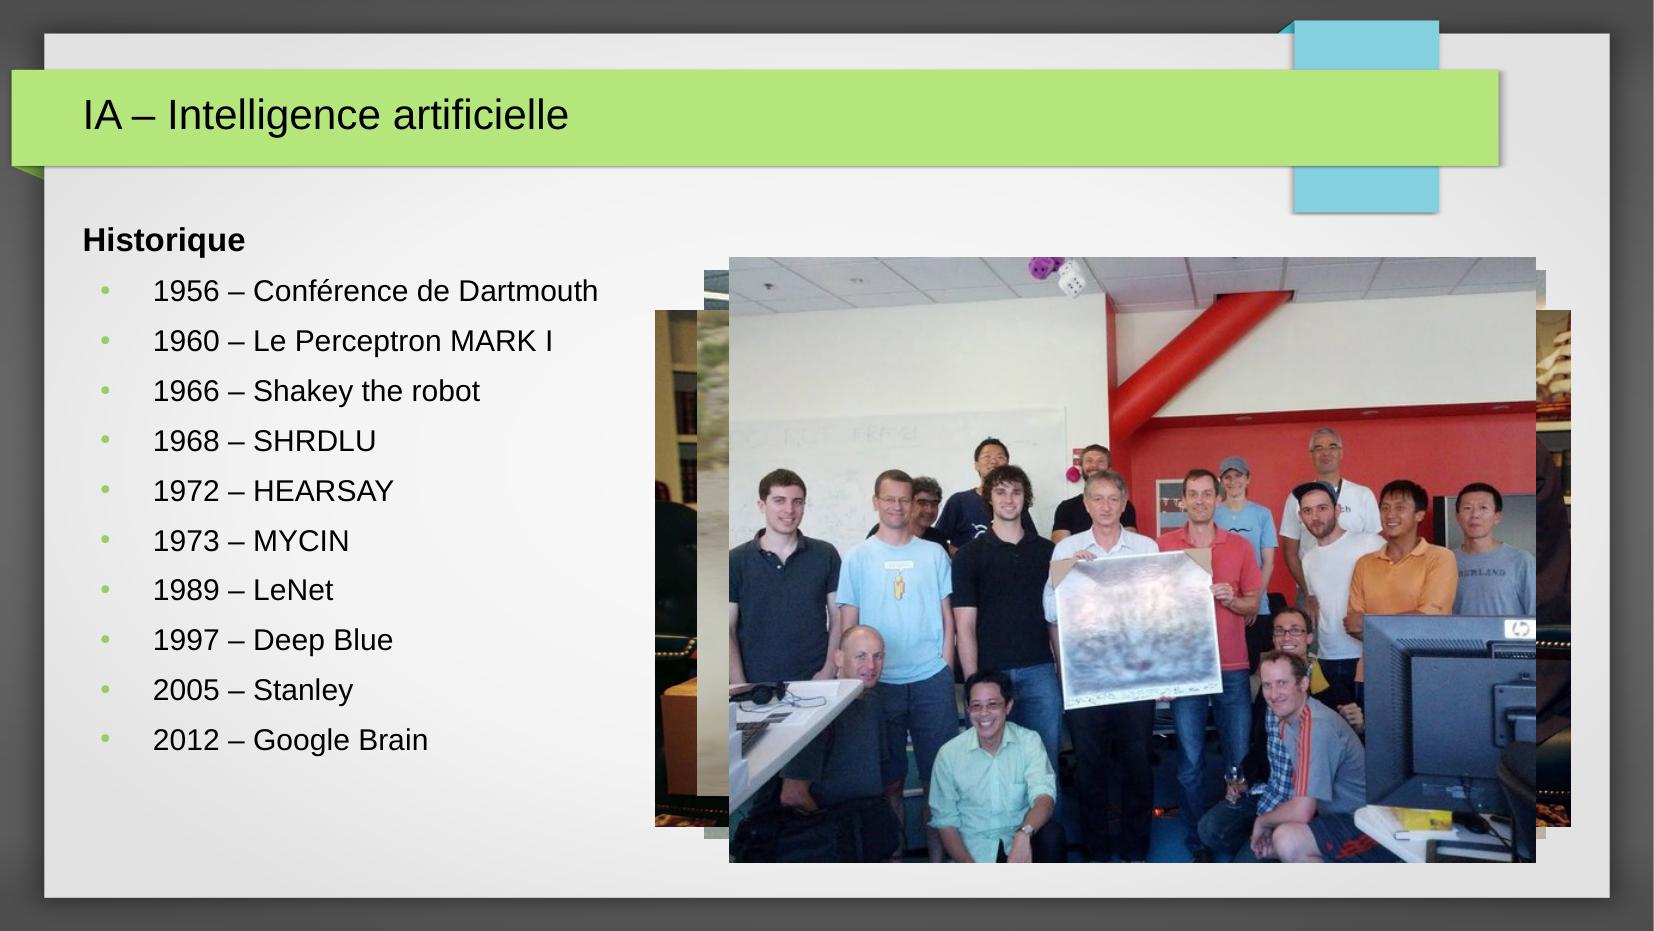

# IA – Intelligence artificielle
Historique
1956 – Conférence de Dartmouth
1960 – Le Perceptron MARK I
1966 – Shakey the robot
1968 – SHRDLU
1972 – HEARSAY
1973 – MYCIN
1989 – LeNet
1997 – Deep Blue
2005 – Stanley
2012 – Google Brain